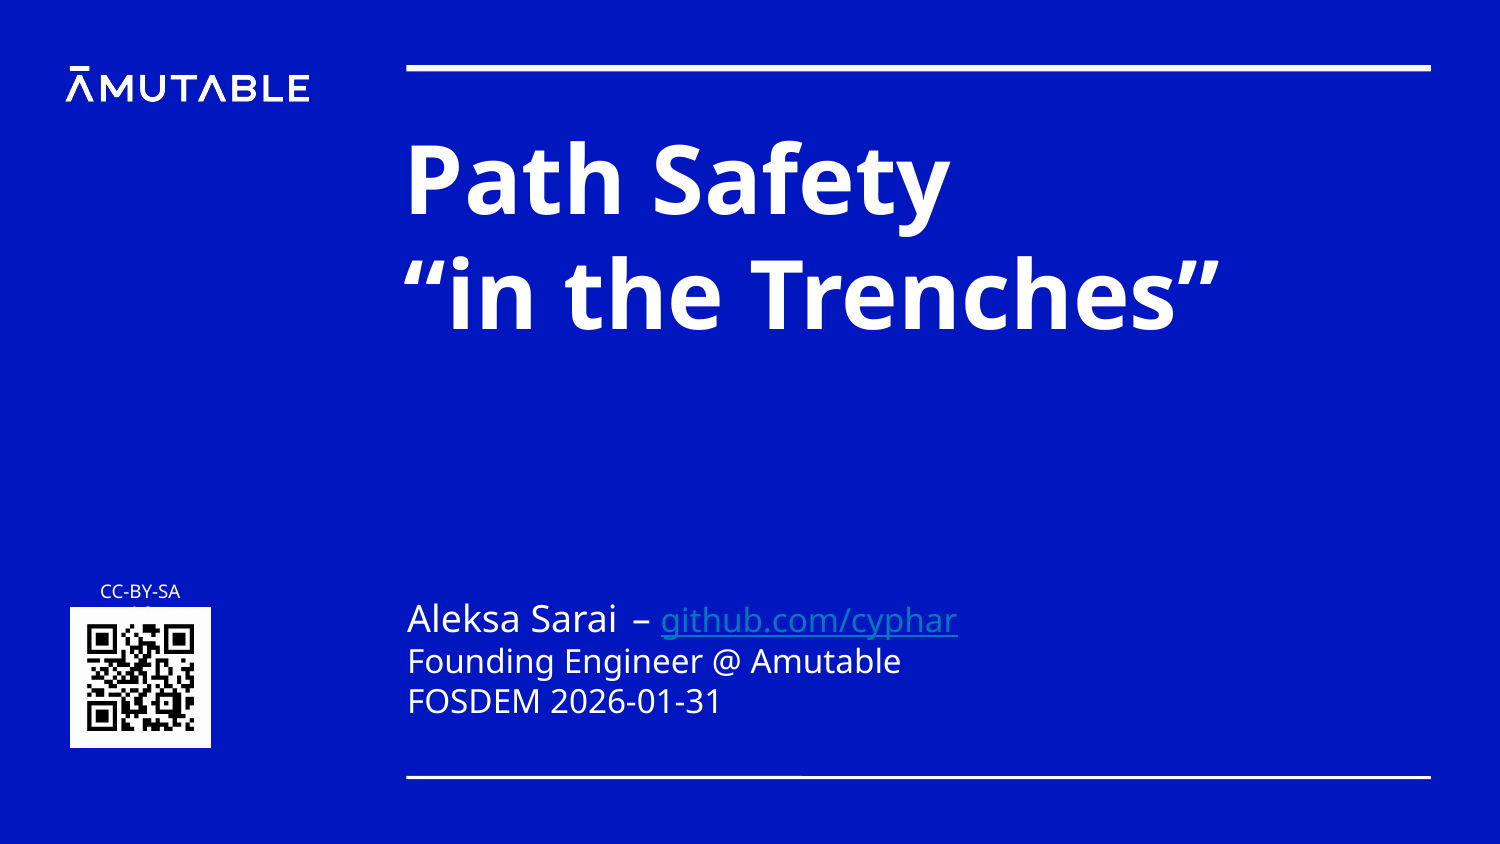

# Path Safety “in the Trenches”
Aleksa Sarai	– github.com/cyphar
Founding Engineer @ Amutable
FOSDEM 2026-01-31
CC-BY-SA 4.0